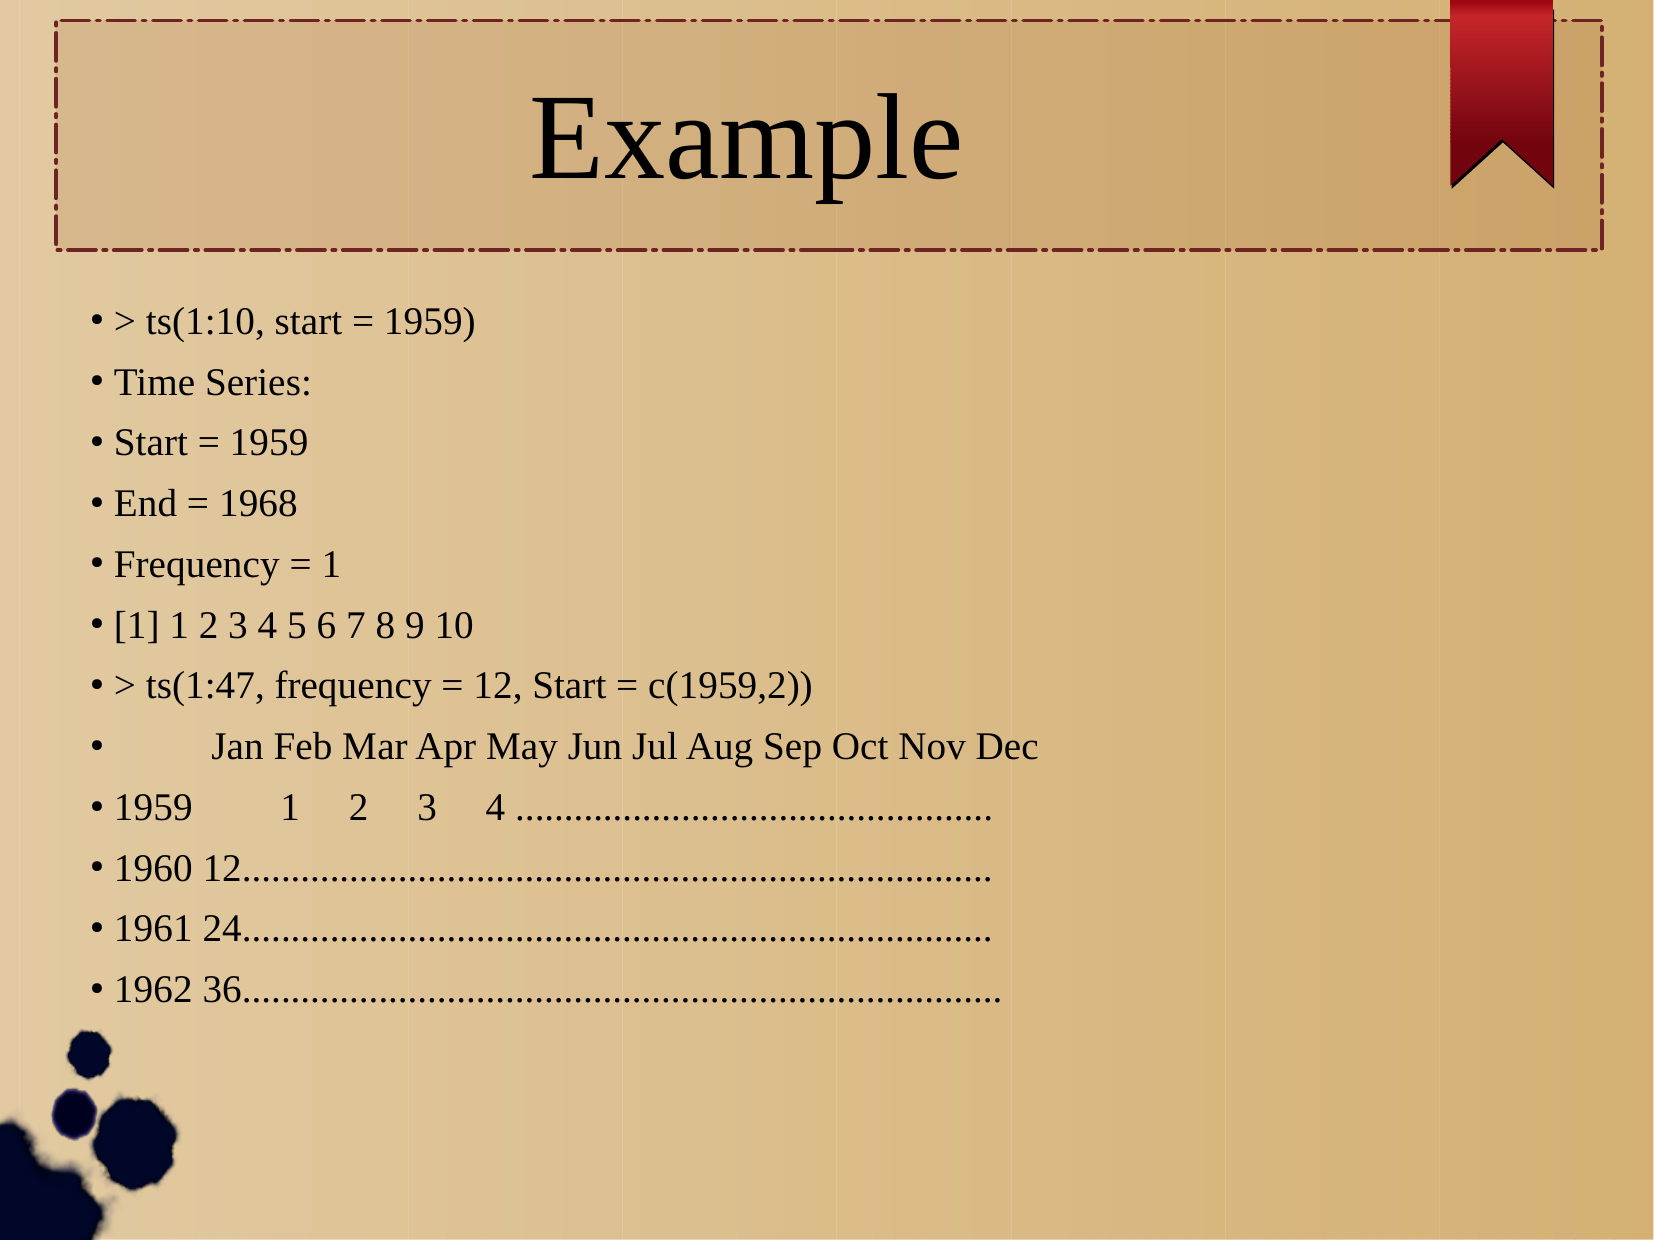

# Example
> ts(1:10, start = 1959)
Time Series:
Start = 1959
End = 1968
Frequency = 1
[1] 1 2 3 4 5 6 7 8 9 10
> ts(1:47, frequency = 12, Start = c(1959,2))
 Jan Feb Mar Apr May Jun Jul Aug Sep Oct Nov Dec
1959 1 2 3 4 .................................................
1960 12.............................................................................
1961 24.............................................................................
1962 36..............................................................................